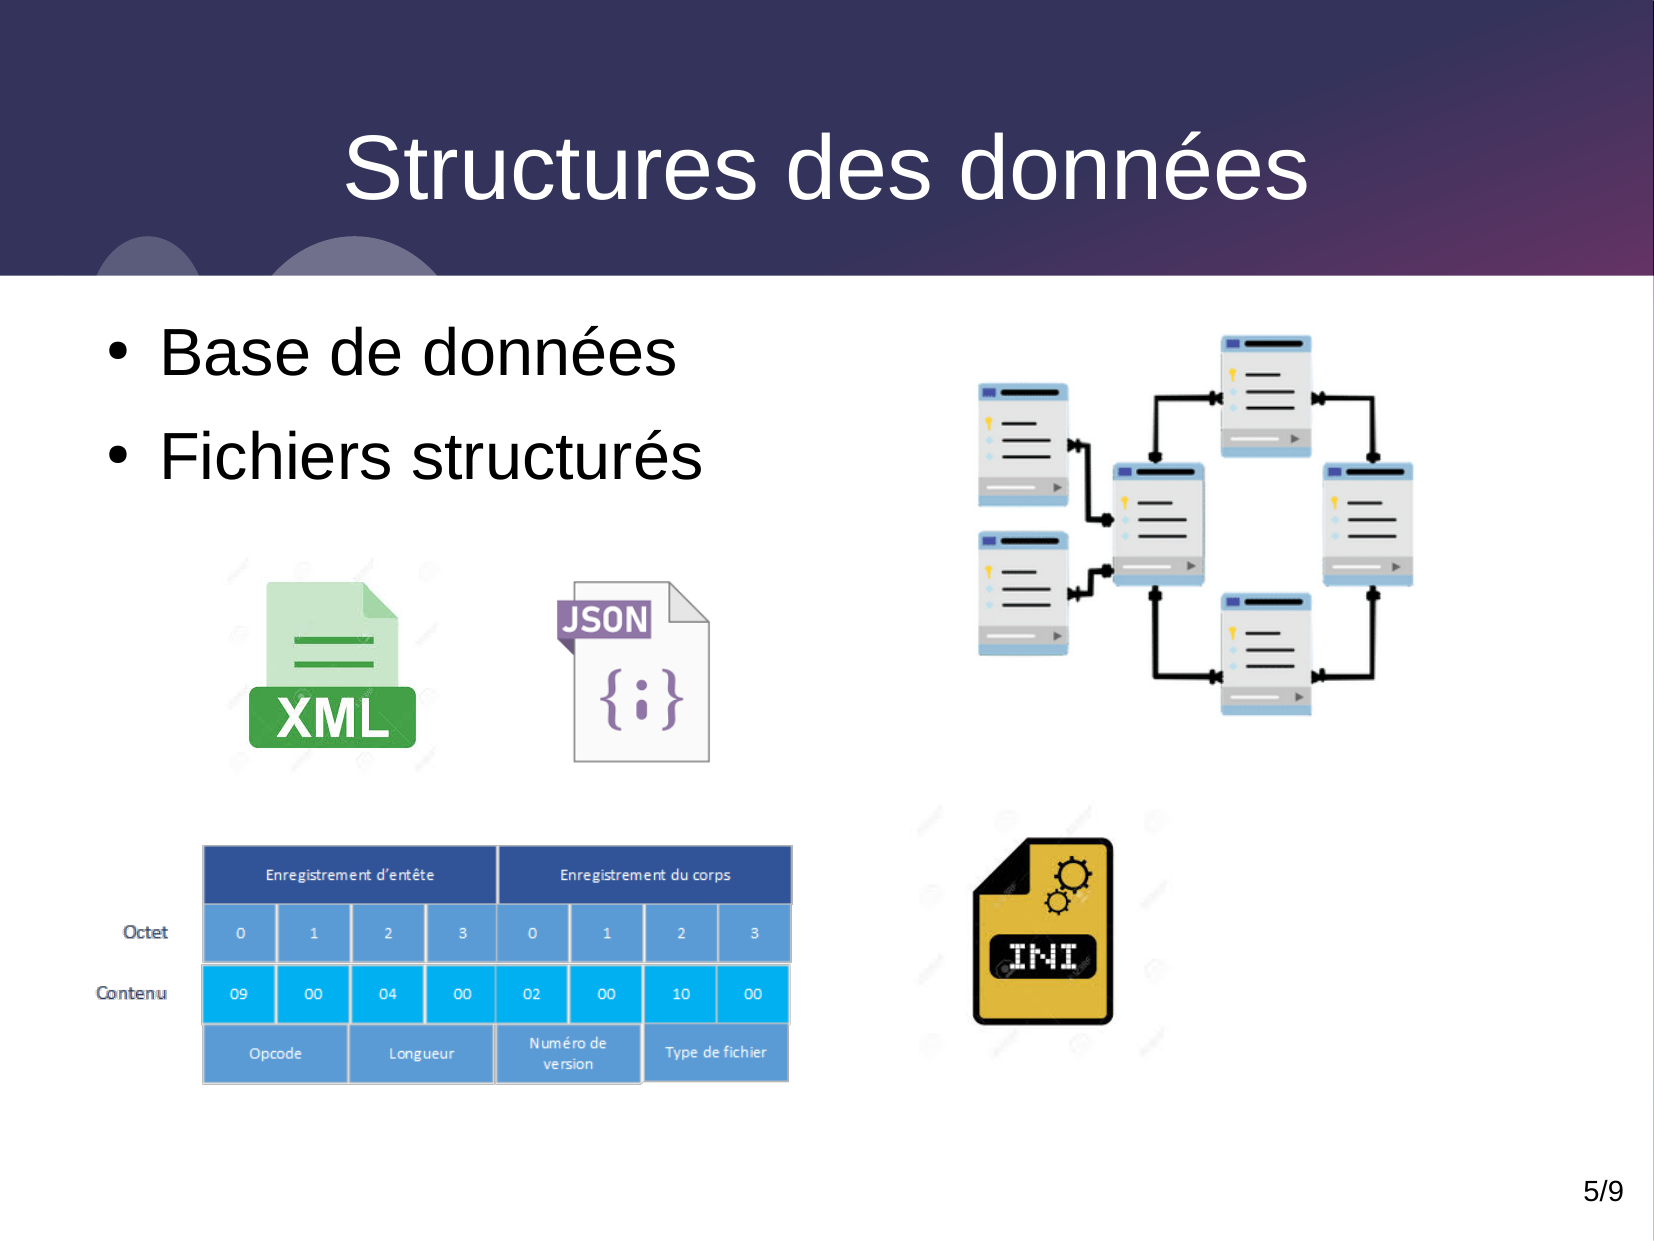

# Structures des données
Base de données
Fichiers structurés